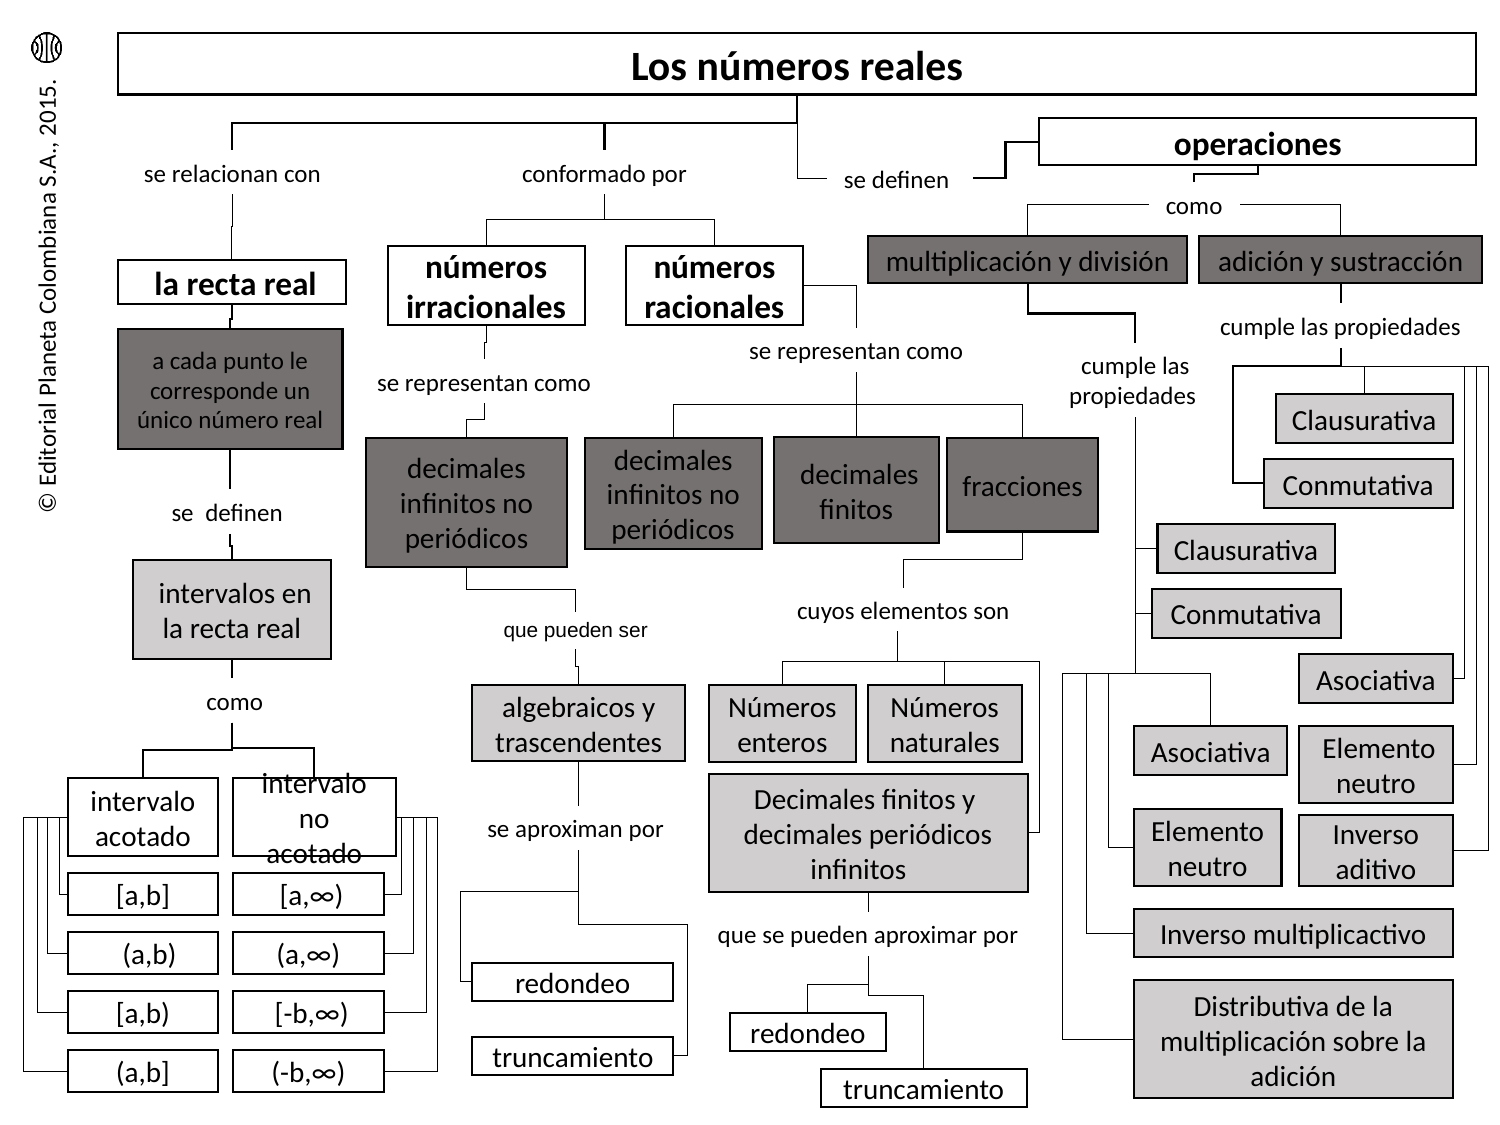

Los números reales
operaciones
se relacionan con
conformado por
se definen
como
multiplicación y división
adición y sustracción
números irracionales
números racionales
 la recta real
cumple las propiedades
se representan como
ya que
a cada punto le corresponde un único número real
cumple las propiedades
se representan como
Clausurativa
 decimales finitos
decimales infinitos no periódicos
fracciones
decimales infinitos no periódicos
Conmutativa
se definen
Clausurativa
 intervalos en la recta real
cuyos elementos son
Conmutativa
que pueden ser
Asociativa
 como
algebraicos y trascendentes
Números enteros
Números naturales
Asociativa
 Elemento neutro
Decimales finitos y decimales periódicos infinitos
intervalo acotado
intervalo no acotado
se aproximan por
Elemento neutro
Inverso aditivo
 [a,b]
 [a,∞)
 Inverso multiplicactivo
que se pueden aproximar por
 (a,b)
(a,∞)
redondeo
Distributiva de la multiplicación sobre la adición
[a,b)
 [-b,∞)
redondeo
truncamiento
(a,b]
(-b,∞)
truncamiento